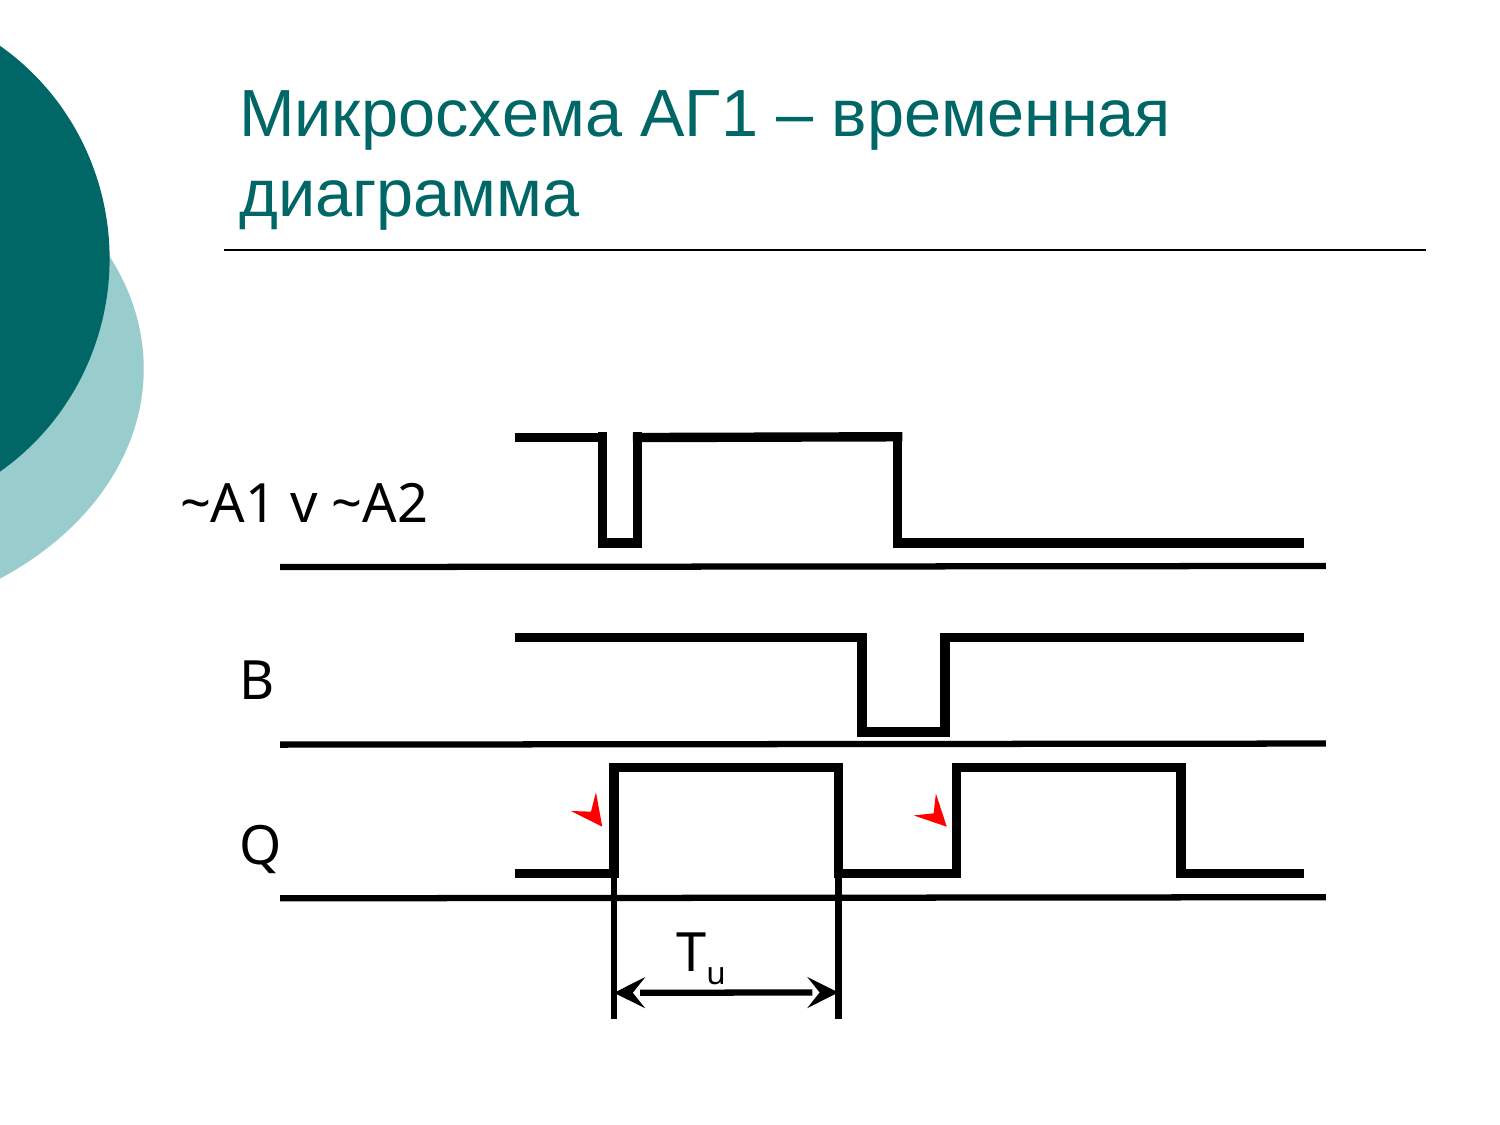

# Микросхема АГ1 – временная диаграмма
~A1 v ~A2
B
Q
Tu